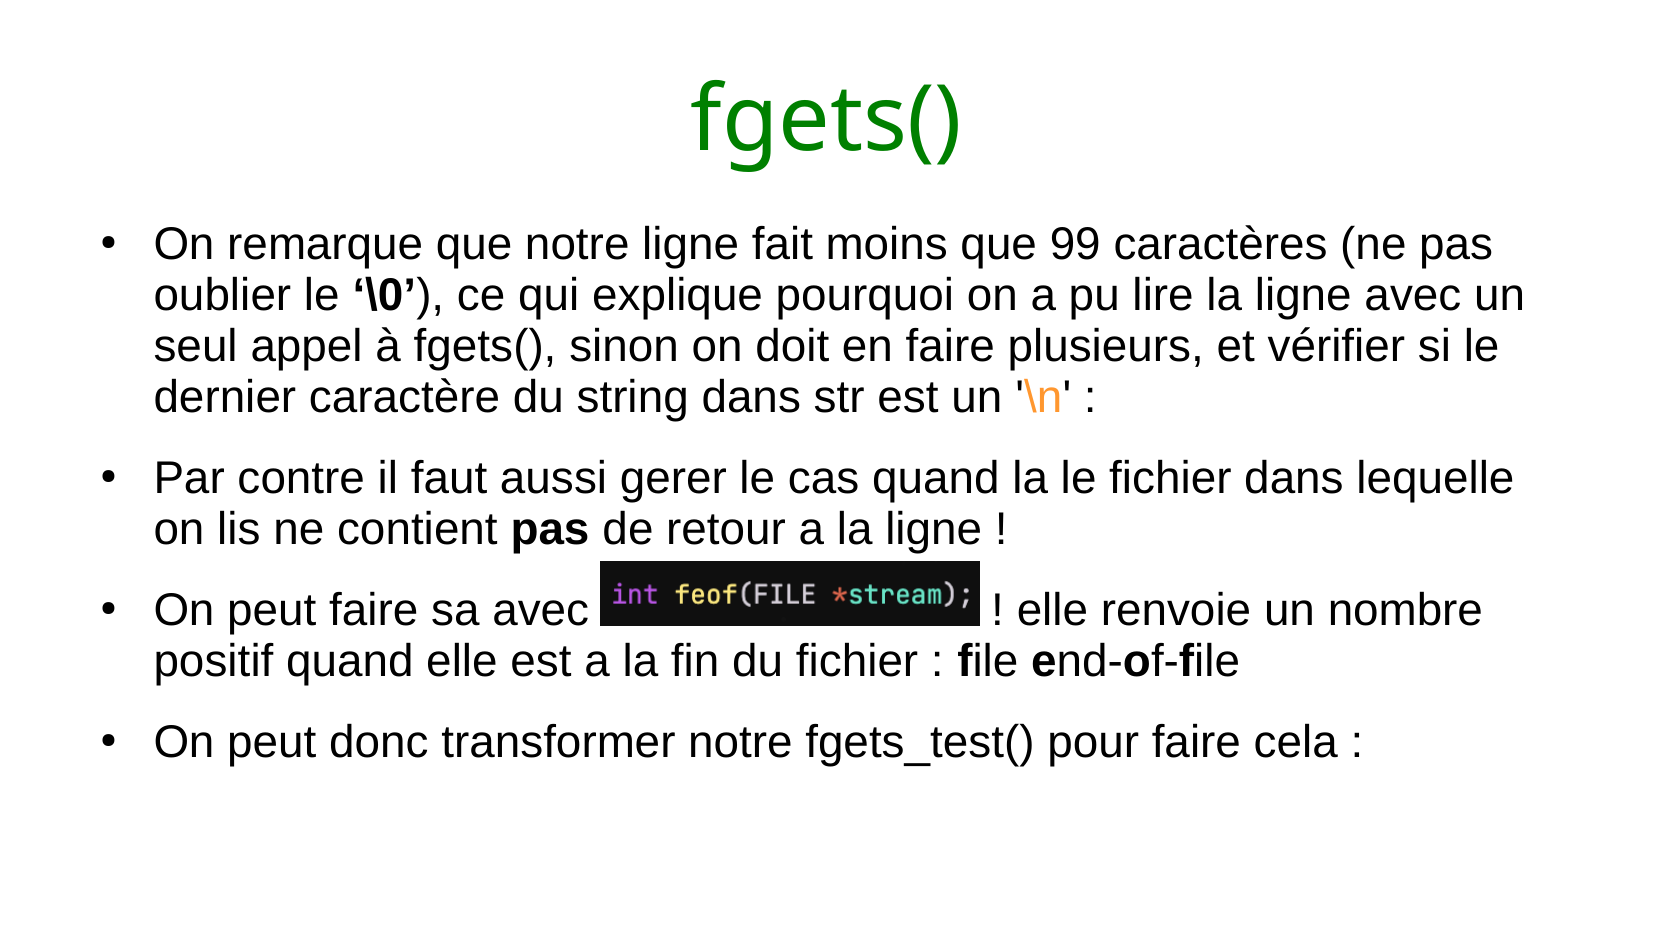

# fgets()
On remarque que notre ligne fait moins que 99 caractères (ne pas oublier le ‘\0’), ce qui explique pourquoi on a pu lire la ligne avec un seul appel à fgets(), sinon on doit en faire plusieurs, et vérifier si le dernier caractère du string dans str est un '\n' :
Par contre il faut aussi gerer le cas quand la le fichier dans lequelle on lis ne contient pas de retour a la ligne !
On peut faire sa avec 						 ! elle renvoie un nombre positif quand elle est a la fin du fichier : file end-of-file
On peut donc transformer notre fgets_test() pour faire cela :